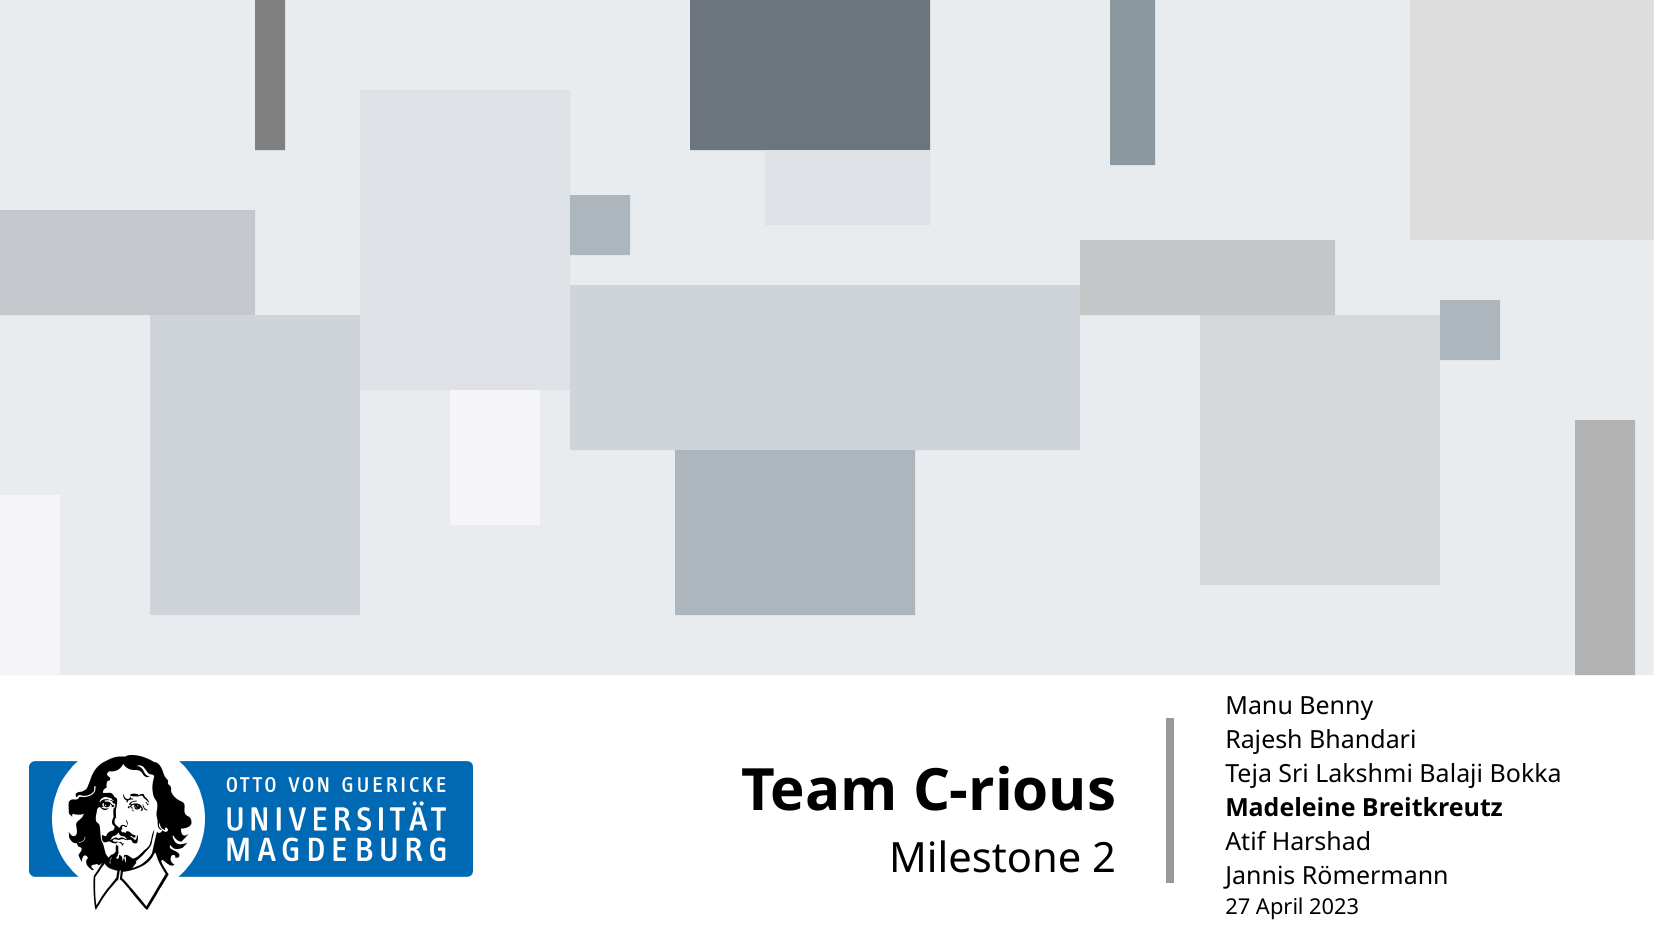

Manu Benny
Rajesh Bhandari
Teja Sri Lakshmi Balaji Bokka Madeleine Breitkreutz
Atif Harshad
Jannis Römermann
27 April 2023
Team C-rious
Milestone 2